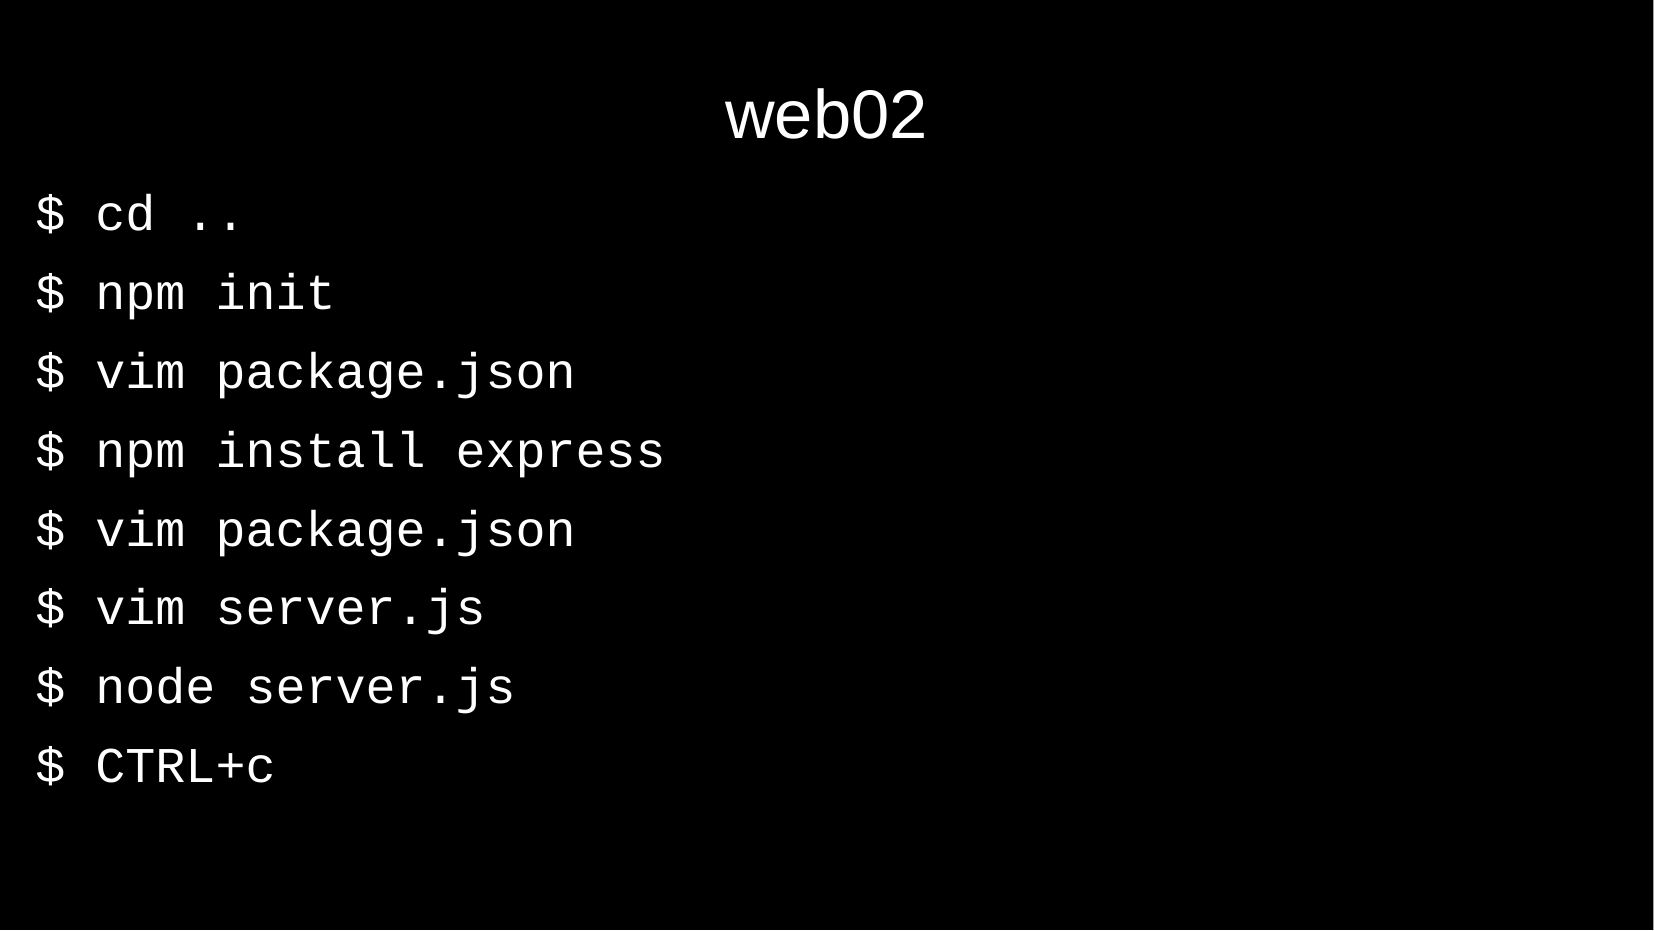

# web02
$ cd ..
$ npm init
$ vim package.json
$ npm install express
$ vim package.json
$ vim server.js
$ node server.js
$ CTRL+c